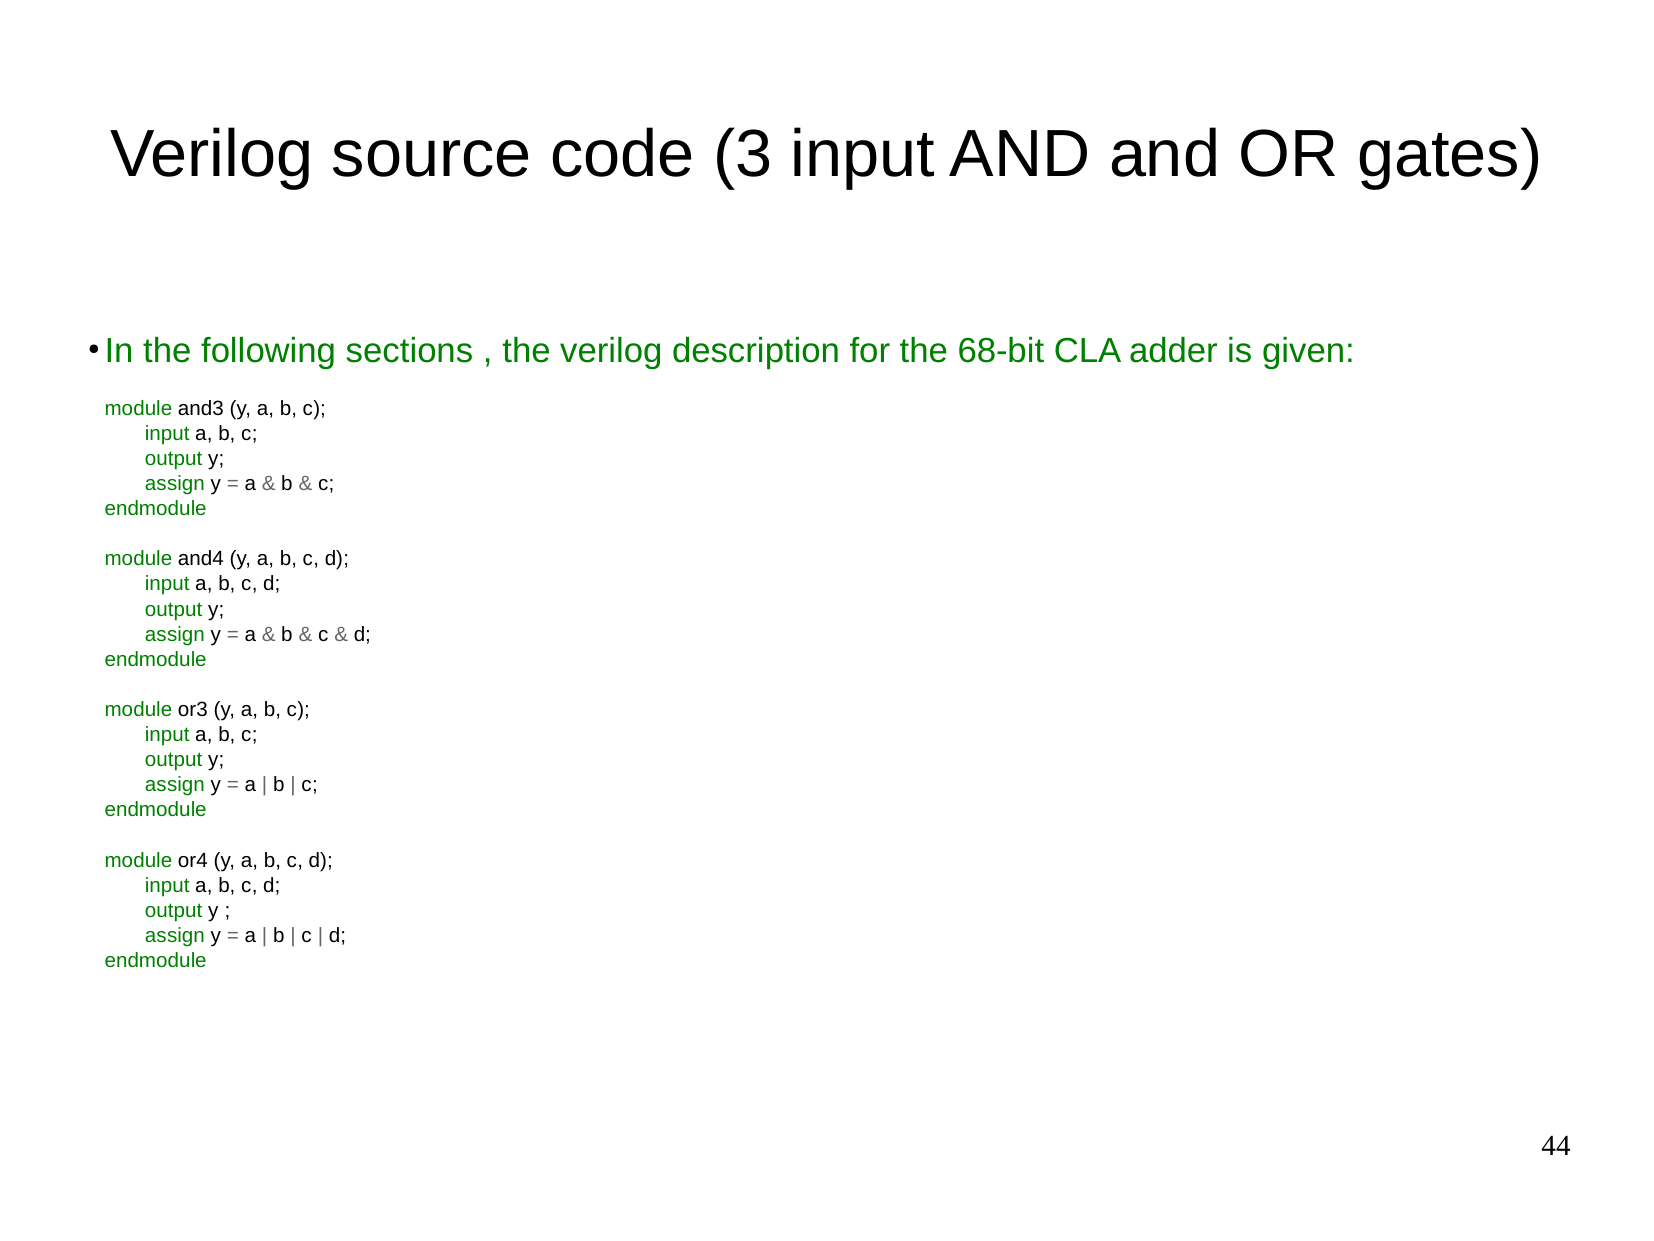

# Verilog source code (3 input AND and OR gates)
In the following sections , the verilog description for the 68-bit CLA adder is given:
module and3 (y, a, b, c);
 input a, b, c;
 output y;
 assign y = a & b & c;
endmodule
module and4 (y, a, b, c, d);
 input a, b, c, d;
 output y;
 assign y = a & b & c & d;
endmodule
module or3 (y, a, b, c);
 input a, b, c;
 output y;
 assign y = a | b | c;
endmodule
module or4 (y, a, b, c, d);
 input a, b, c, d;
 output y ;
 assign y = a | b | c | d;
endmodule
44